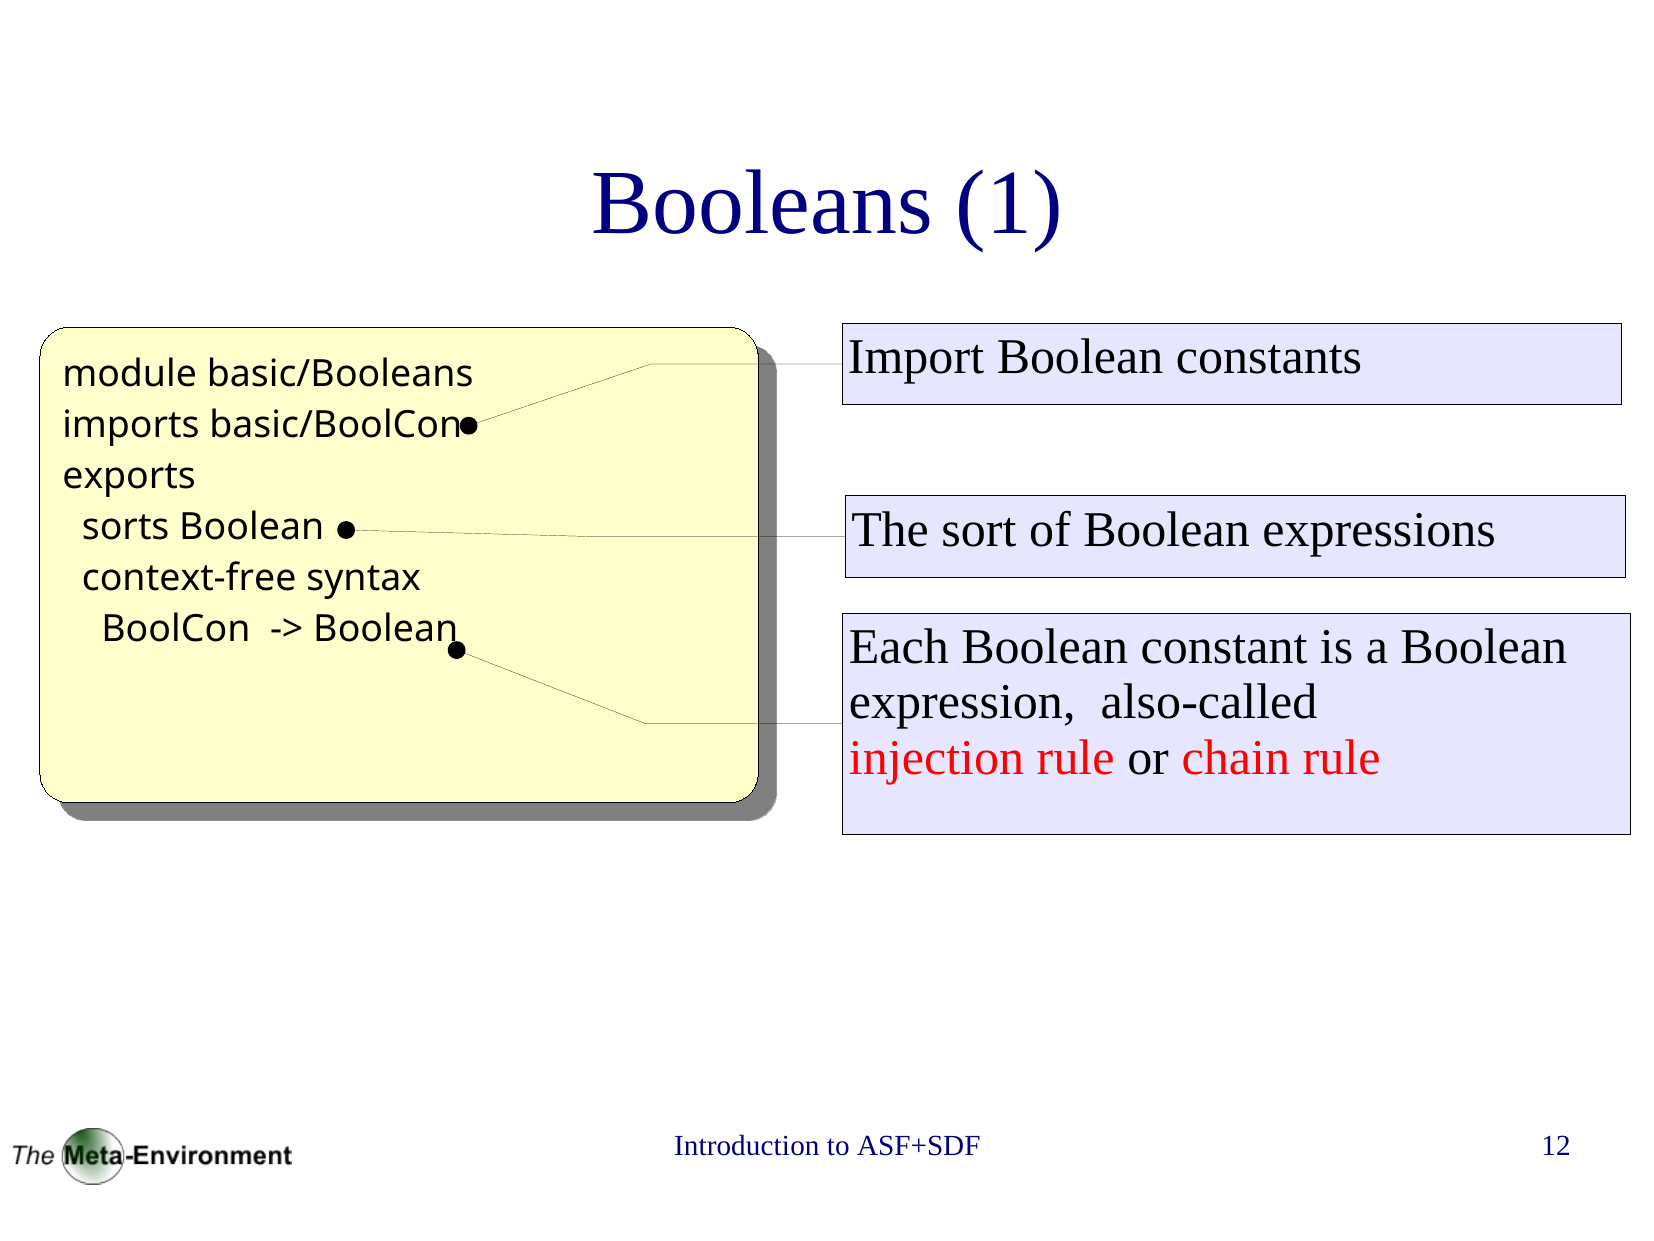

# Booleans (1)
module basic/Booleans
imports basic/BoolCon
exports
 sorts Boolean
 context-free syntax
 BoolCon -> Boolean
12